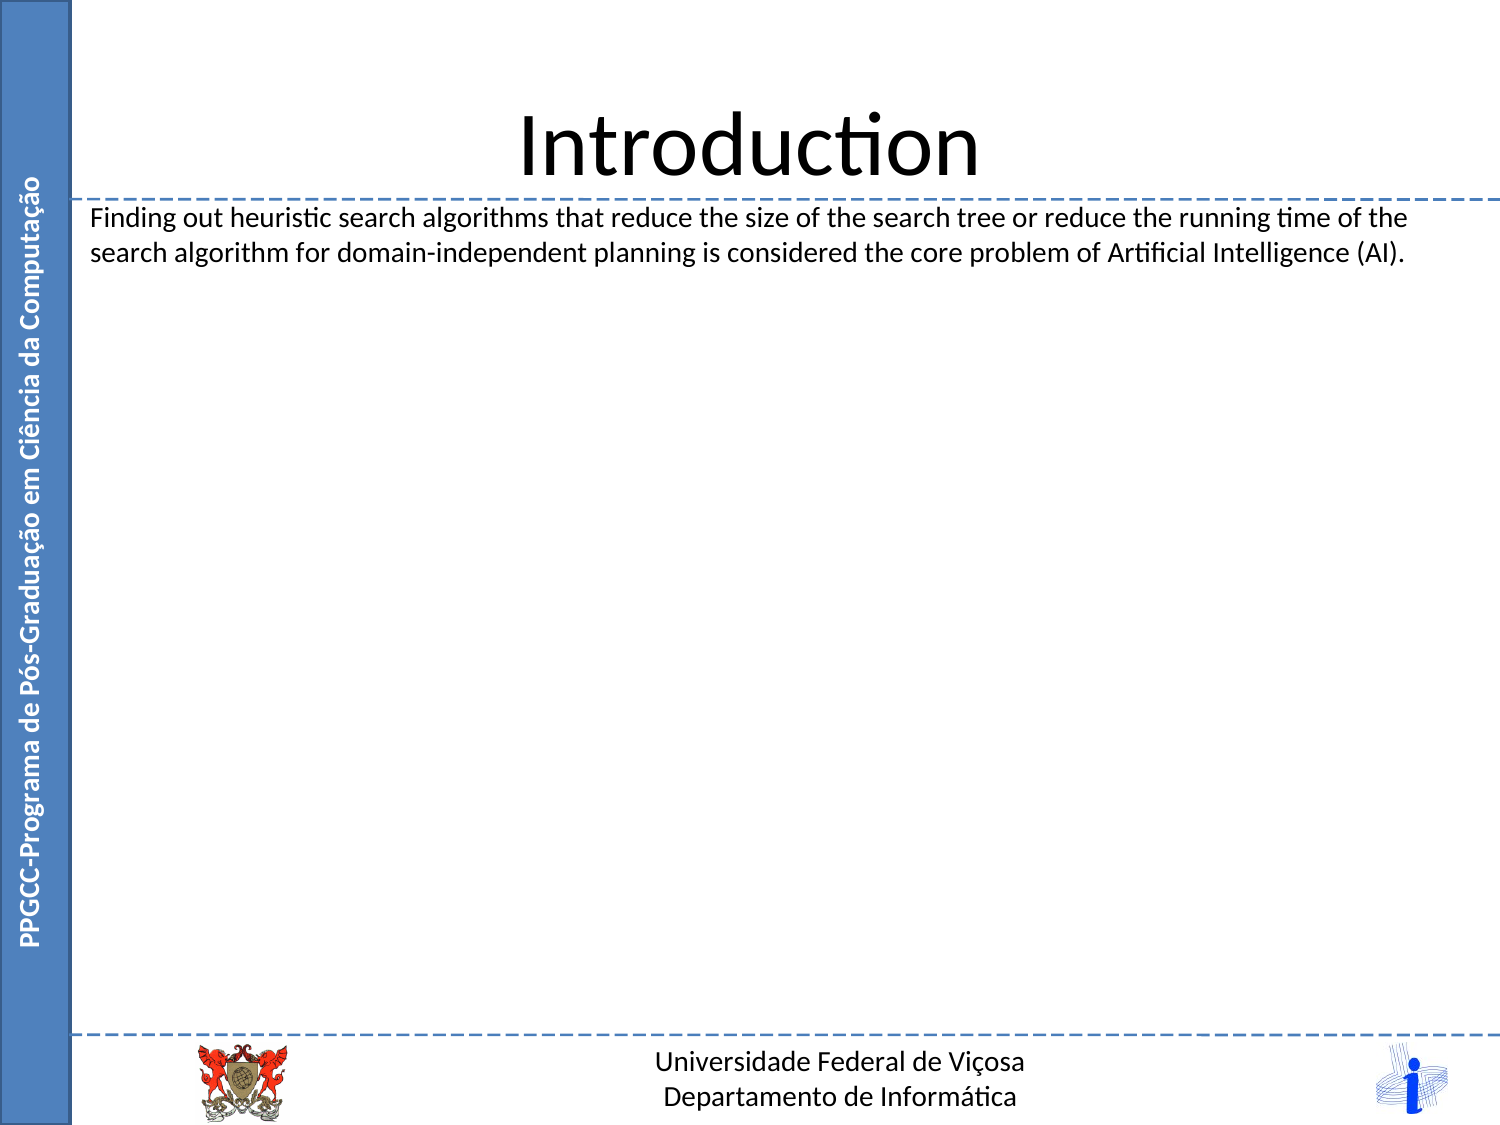

Introduction
Finding out heuristic search algorithms that reduce the size of the search tree or reduce the running time of the search algorithm for domain-independent planning is considered the core problem of Artificial Intelligence (AI).
PPGCC-Programa de Pós-Graduação em Ciência da Computação
Universidade Federal de Viçosa
Departamento de Informática